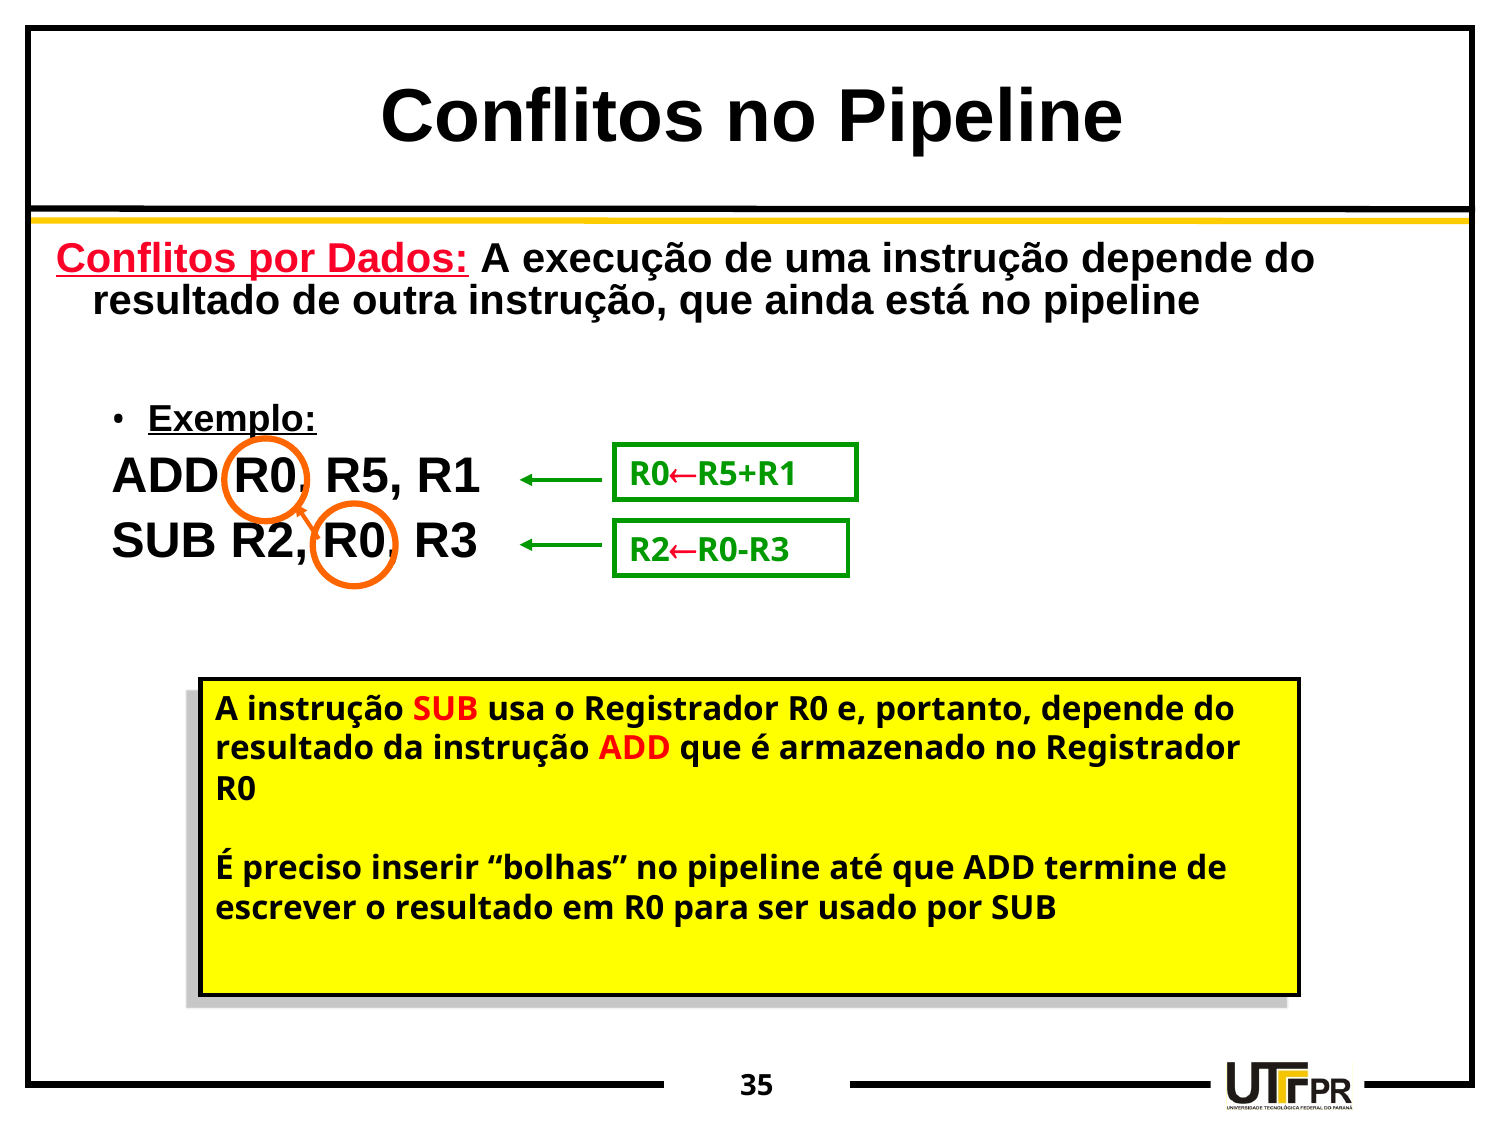

Conflitos no Pipeline
# Conflitos por Dados: A execução de uma instrução depende do resultado de outra instrução, que ainda está no pipeline
Exemplo:
ADD R0, R5, R1
SUB R2, R0, R3
R0R5+R1
R2R0-R3
A instrução SUB usa o Registrador R0 e, portanto, depende do resultado da instrução ADD que é armazenado no Registrador R0
É preciso inserir “bolhas” no pipeline até que ADD termine de escrever o resultado em R0 para ser usado por SUB